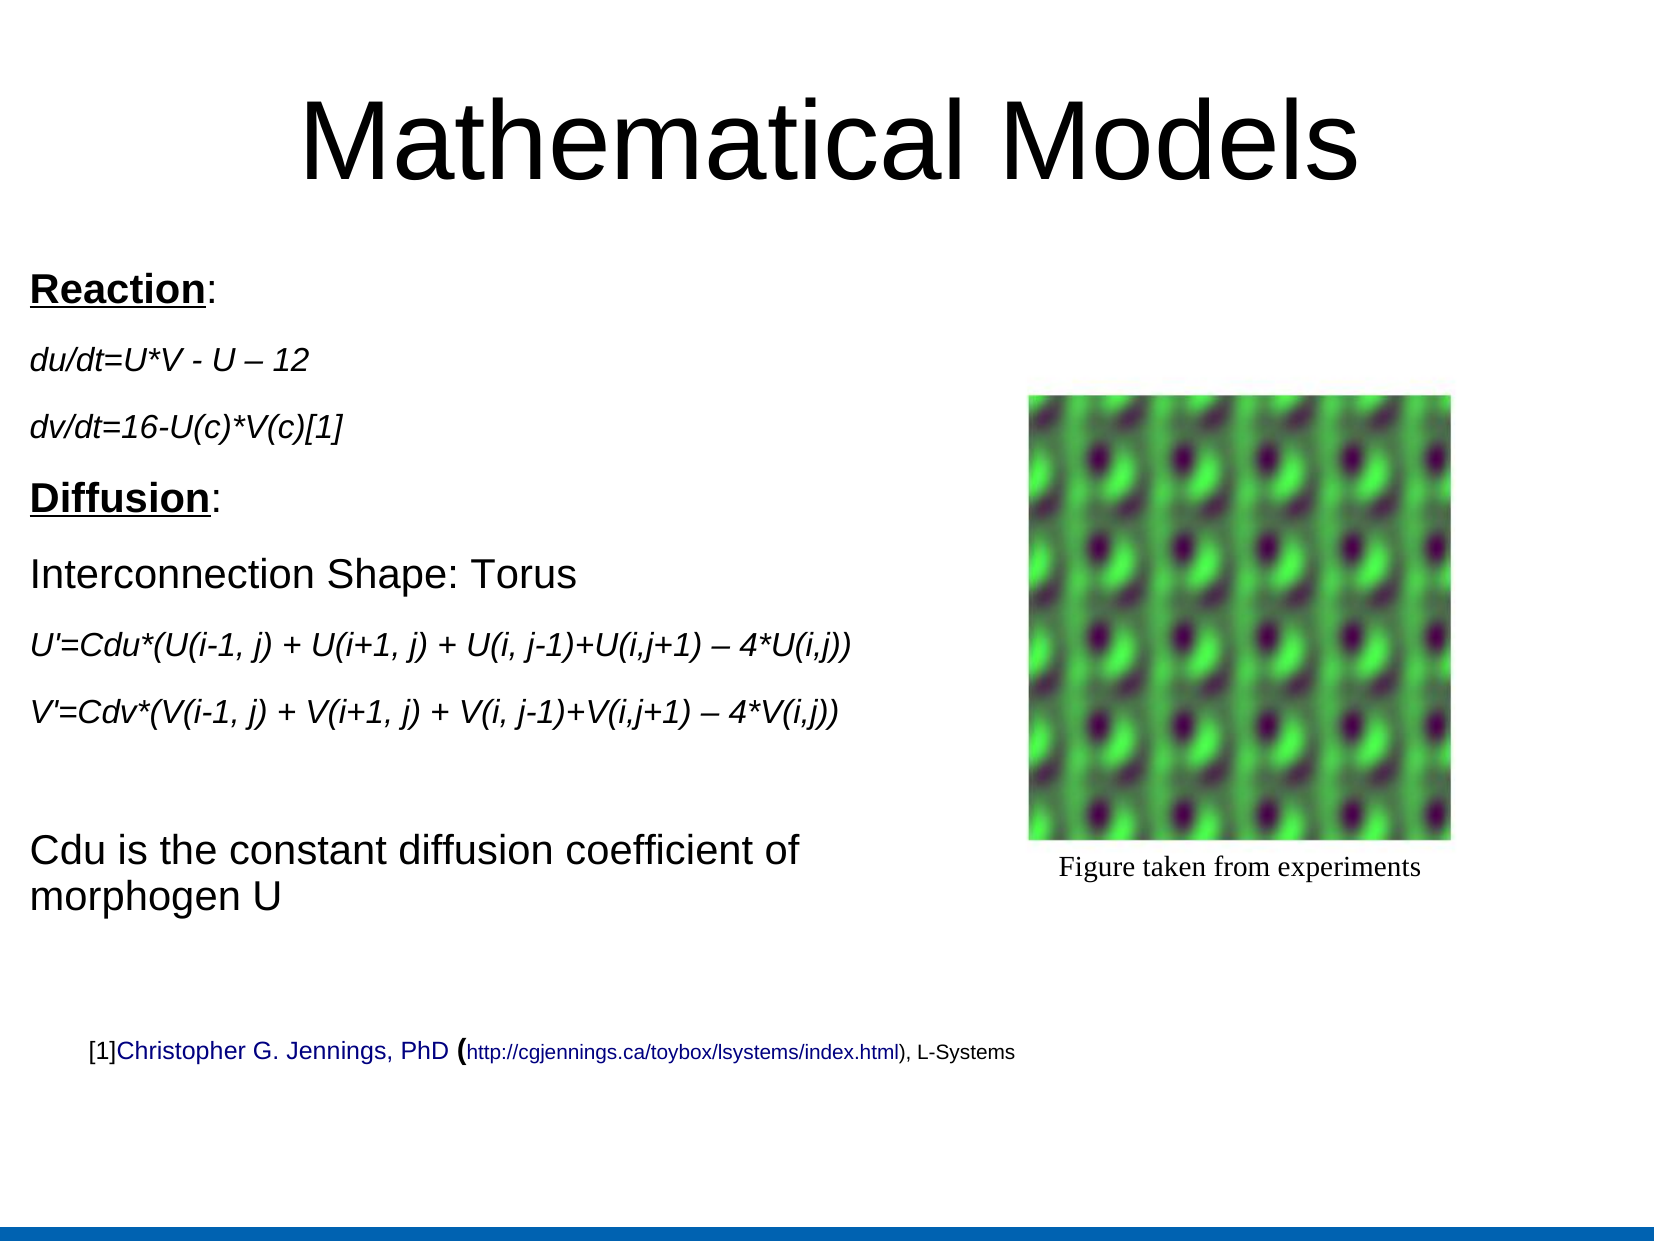

# Mathematical Models
Reaction:
du/dt=U*V - U – 12
dv/dt=16-U(c)*V(c)[1]
Diffusion:
Interconnection Shape: Torus
U'=Cdu*(U(i-1, j) + U(i+1, j) + U(i, j-1)+U(i,j+1) – 4*U(i,j))
V'=Cdv*(V(i-1, j) + V(i+1, j) + V(i, j-1)+V(i,j+1) – 4*V(i,j))
Cdu is the constant diffusion coefficient of morphogen U
Figure taken from experiments
[1]Christopher G. Jennings, PhD (http://cgjennings.ca/toybox/lsystems/index.html), L-Systems